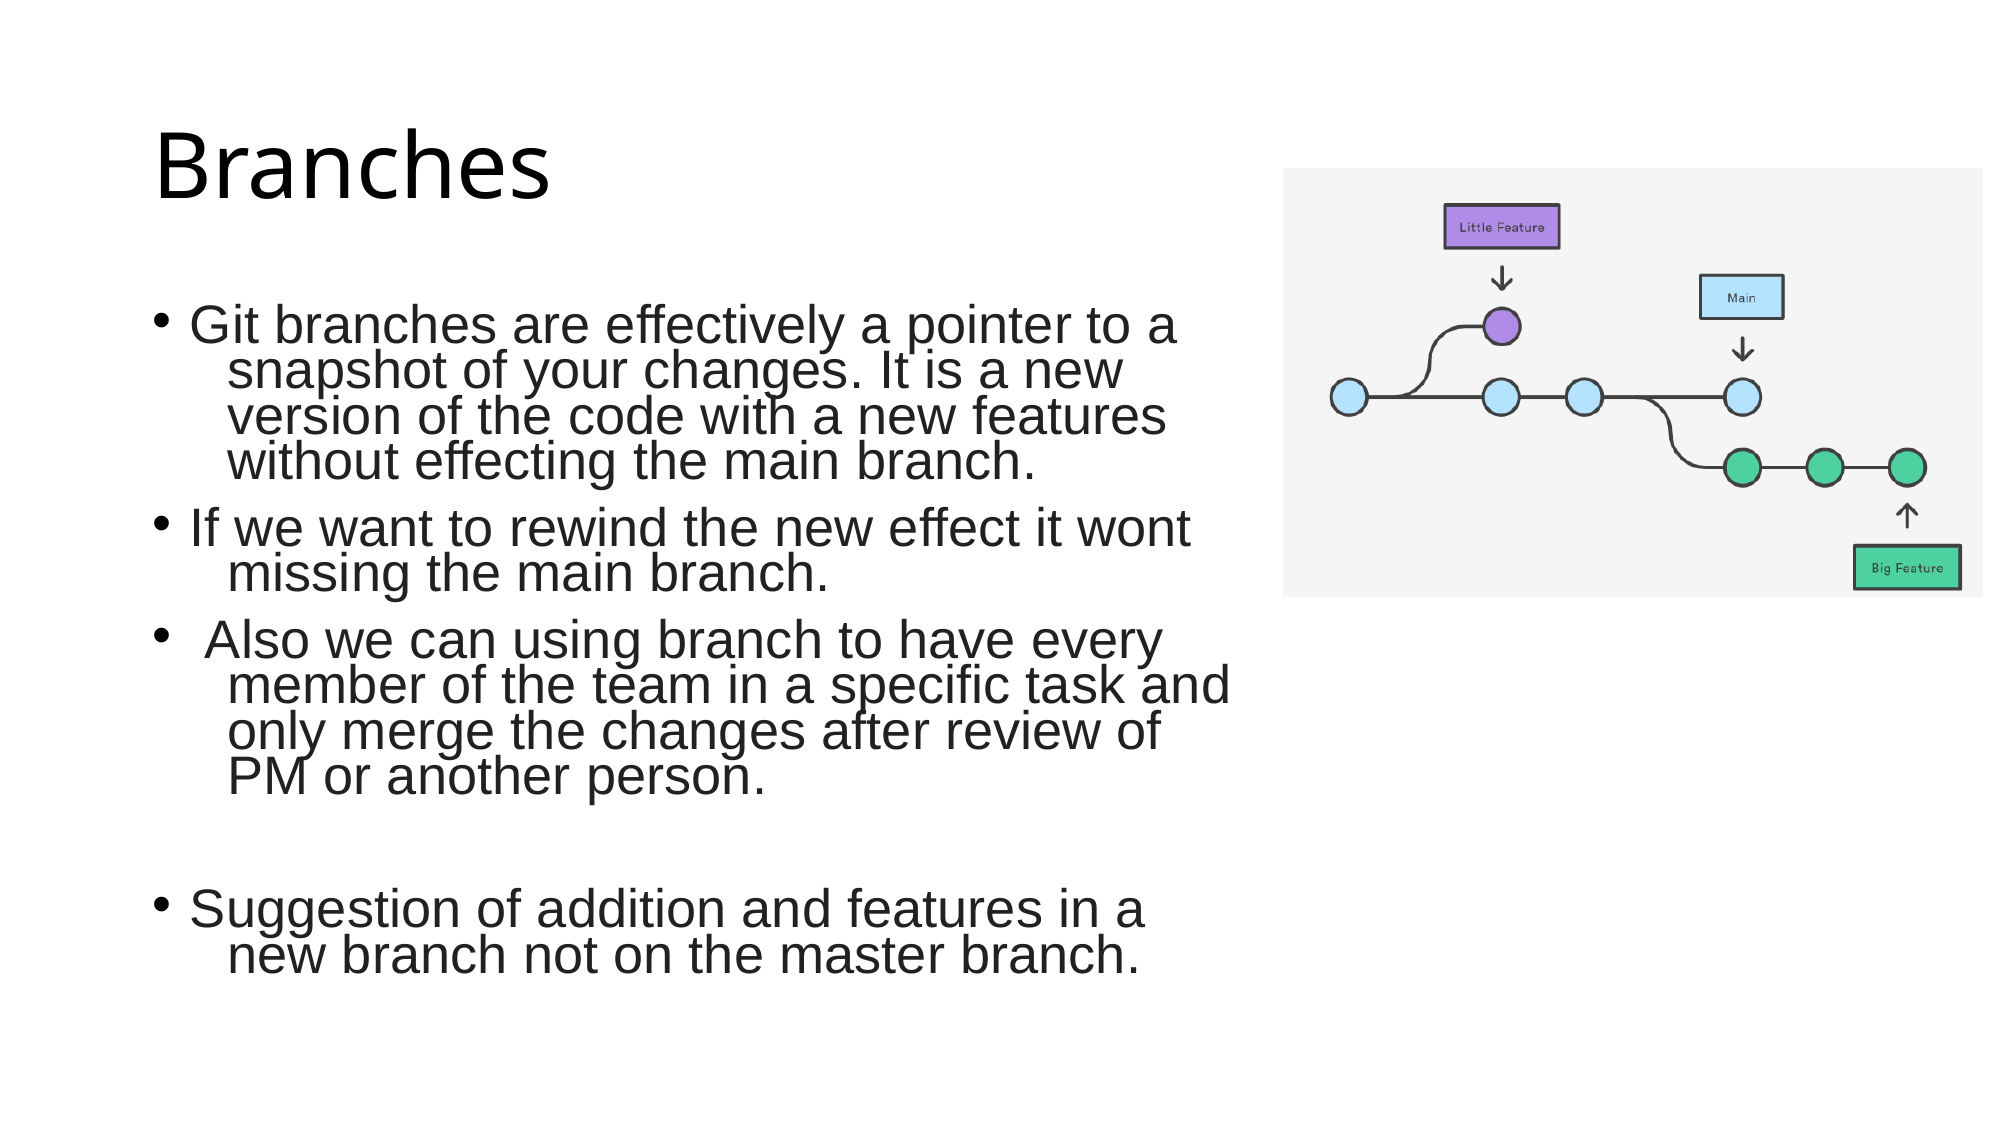

# Branches
Git branches are effectively a pointer to a snapshot of your changes. It is a new version of the code with a new features without effecting the main branch.
If we want to rewind the new effect it wont missing the main branch.
 Also we can using branch to have every member of the team in a specific task and only merge the changes after review of PM or another person.
Suggestion of addition and features in a new branch not on the master branch.